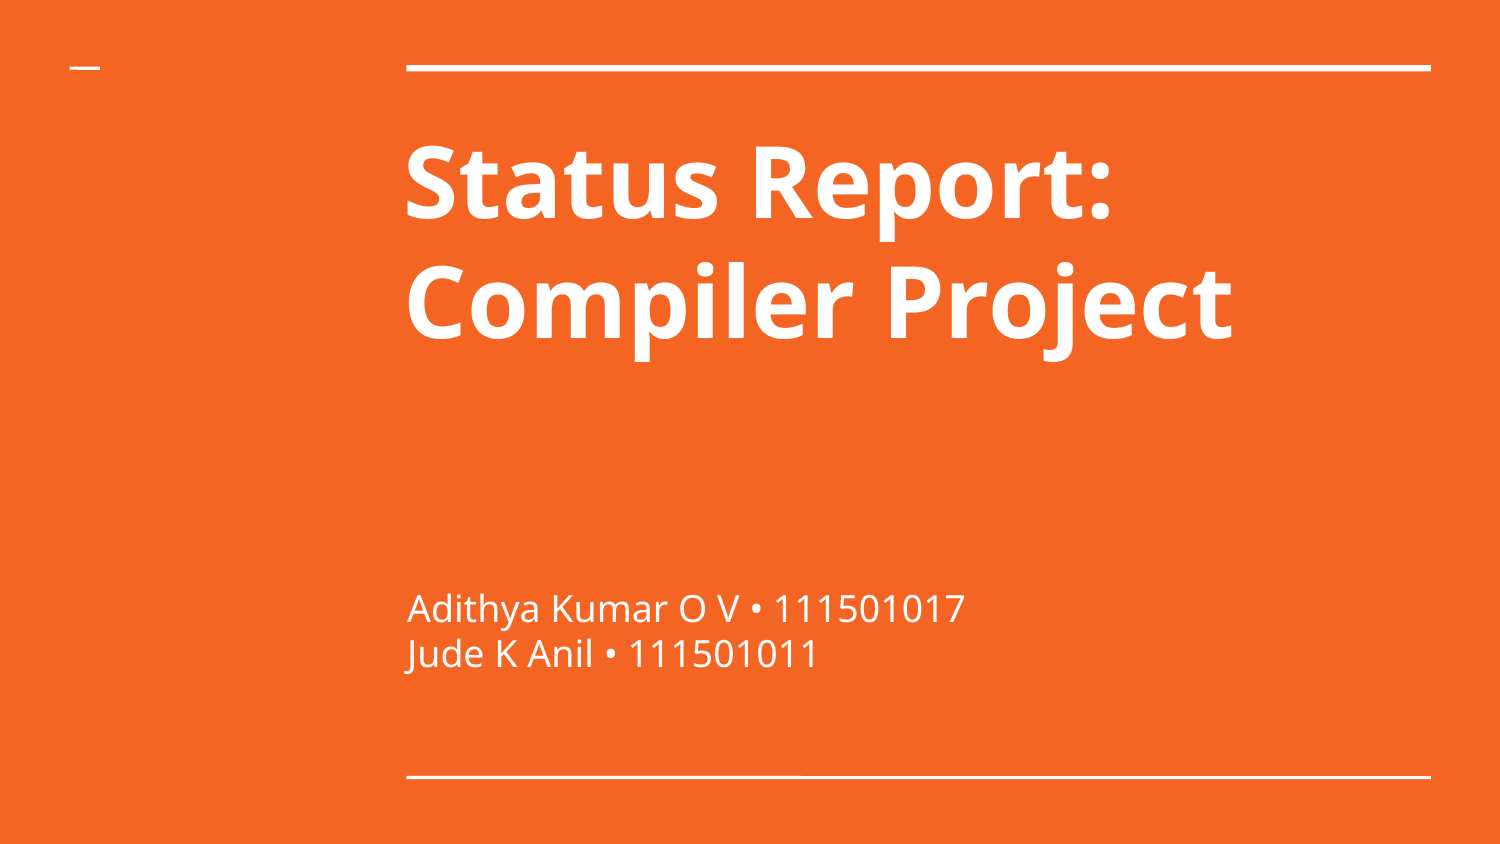

# Status Report: Compiler Project
Adithya Kumar O V • 111501017
Jude K Anil • 111501011